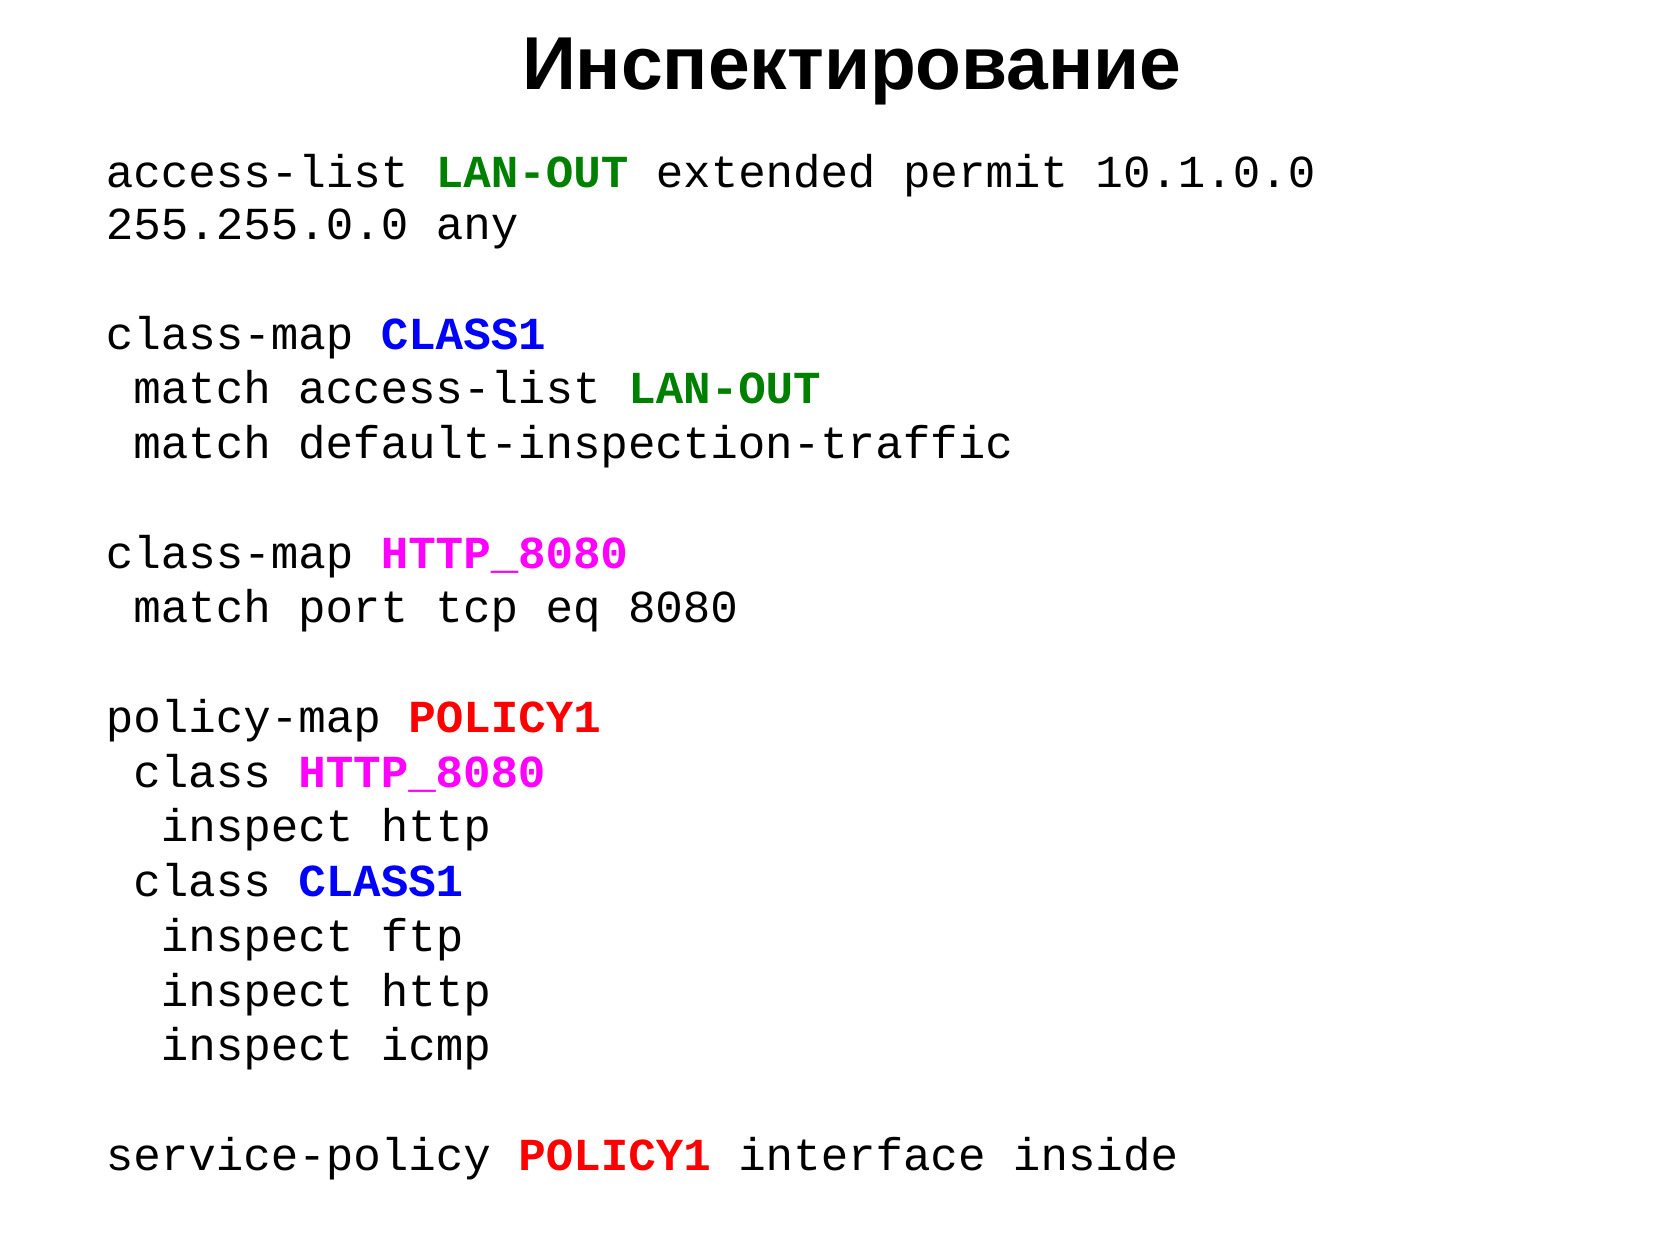

Инспектирование
# access-list LAN-OUT extended permit 10.1.0.0 255.255.0.0 any
class-map CLASS1
 match access-list LAN-OUT
 match default-inspection-traffic
class-map HTTP_8080
 match port tcp eq 8080
policy-map POLICY1
 class HTTP_8080
 inspect http
 class CLASS1
 inspect ftp
 inspect http
 inspect icmp
service-policy POLICY1 interface inside